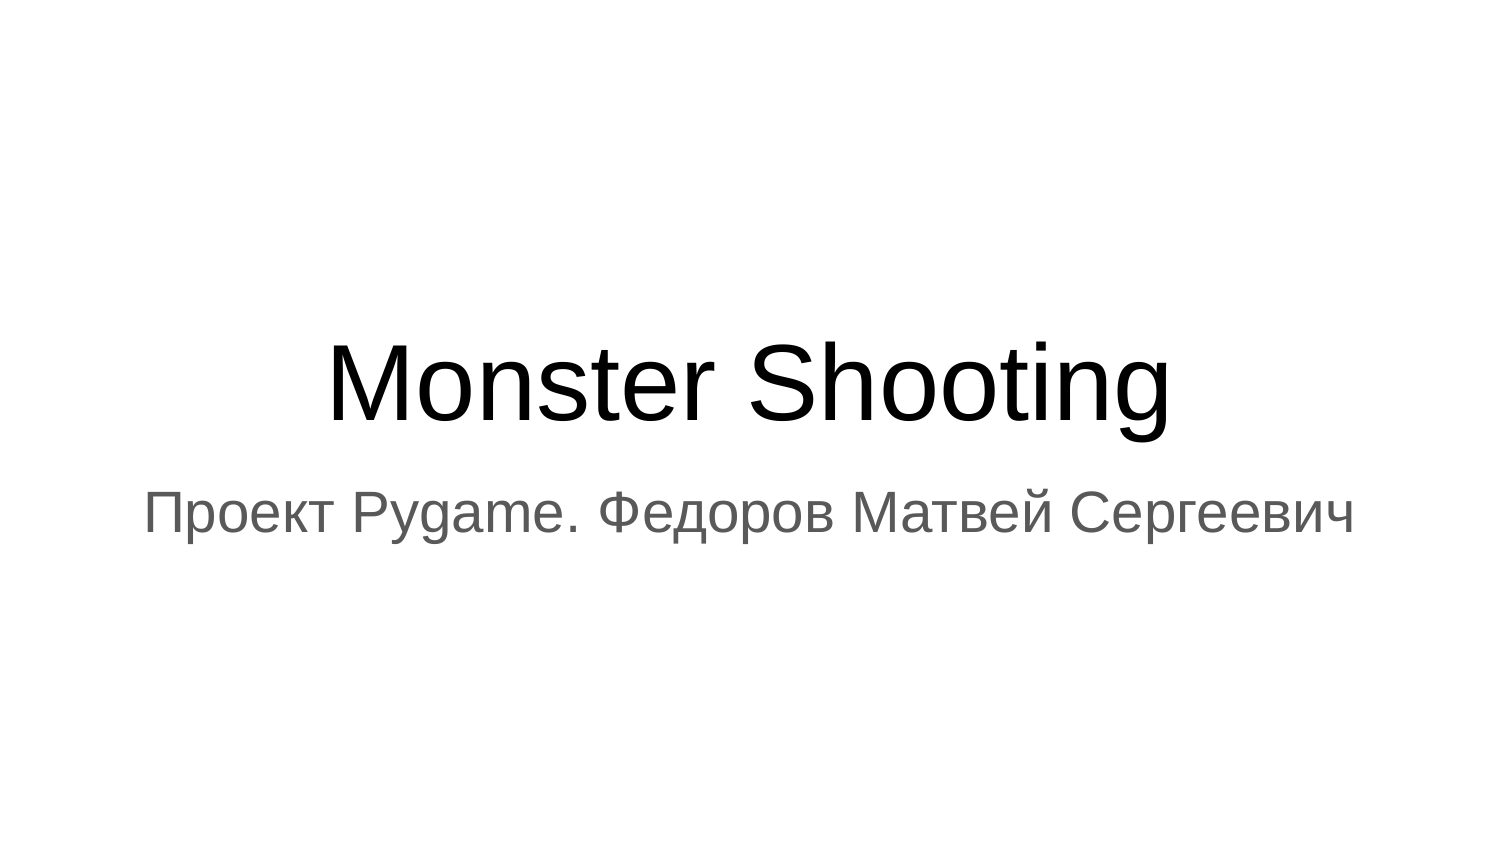

# Monster Shooting
Проект Pygame. Федоров Матвей Сергеевич